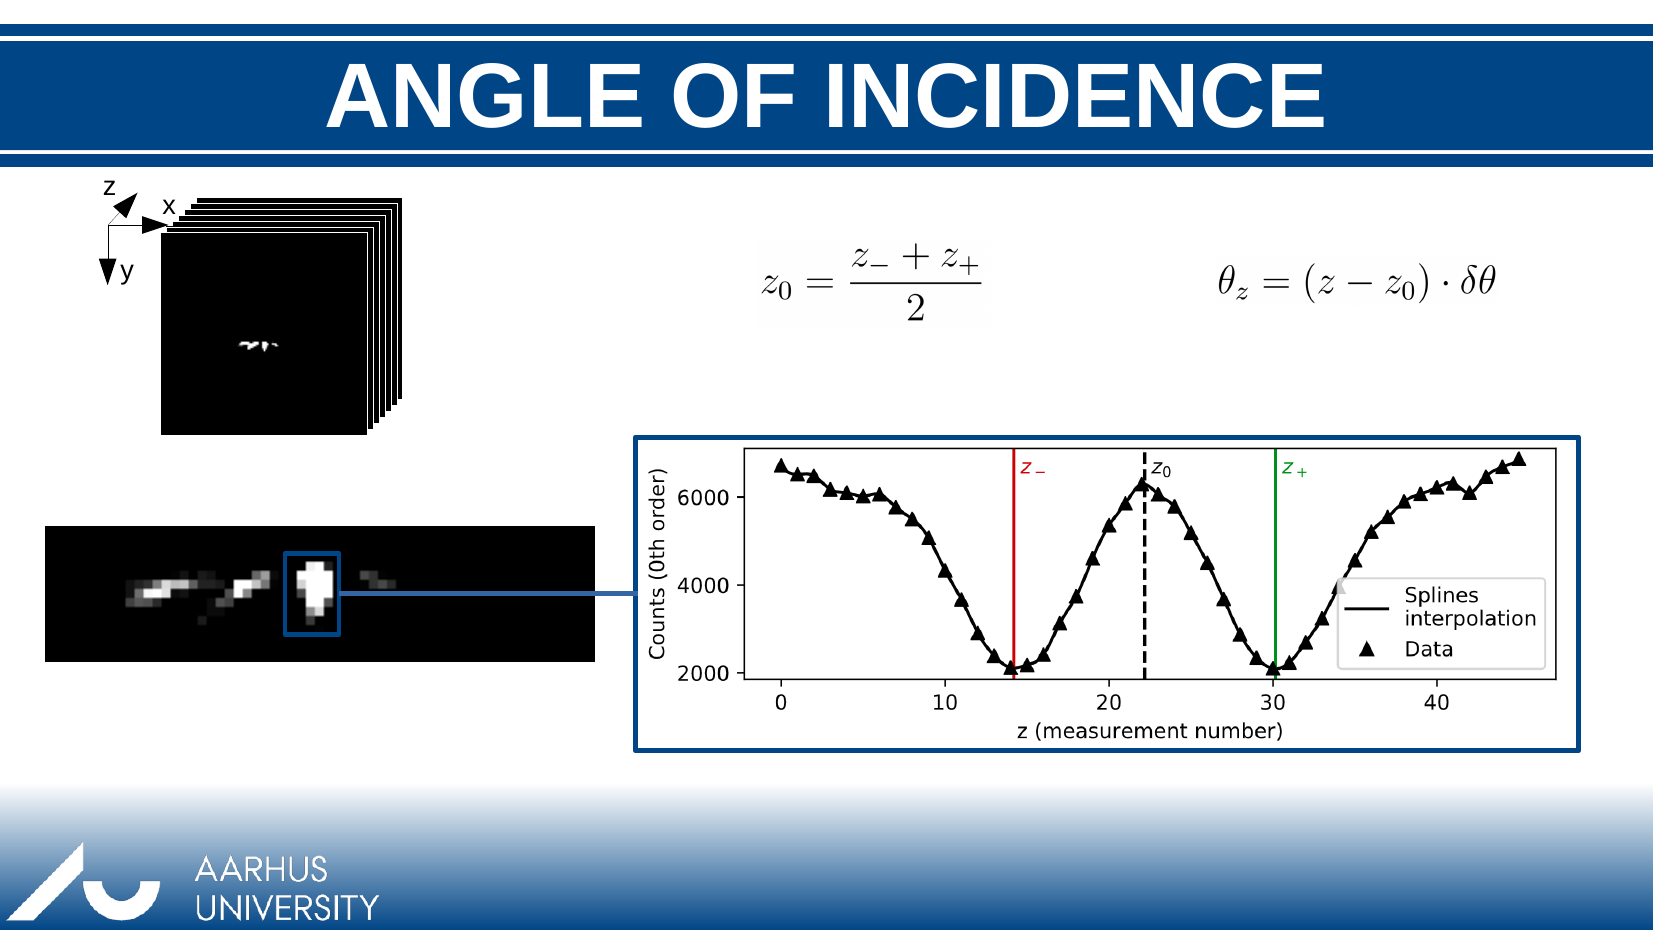

# ANGLE OF INCIDENCE
z
x
y